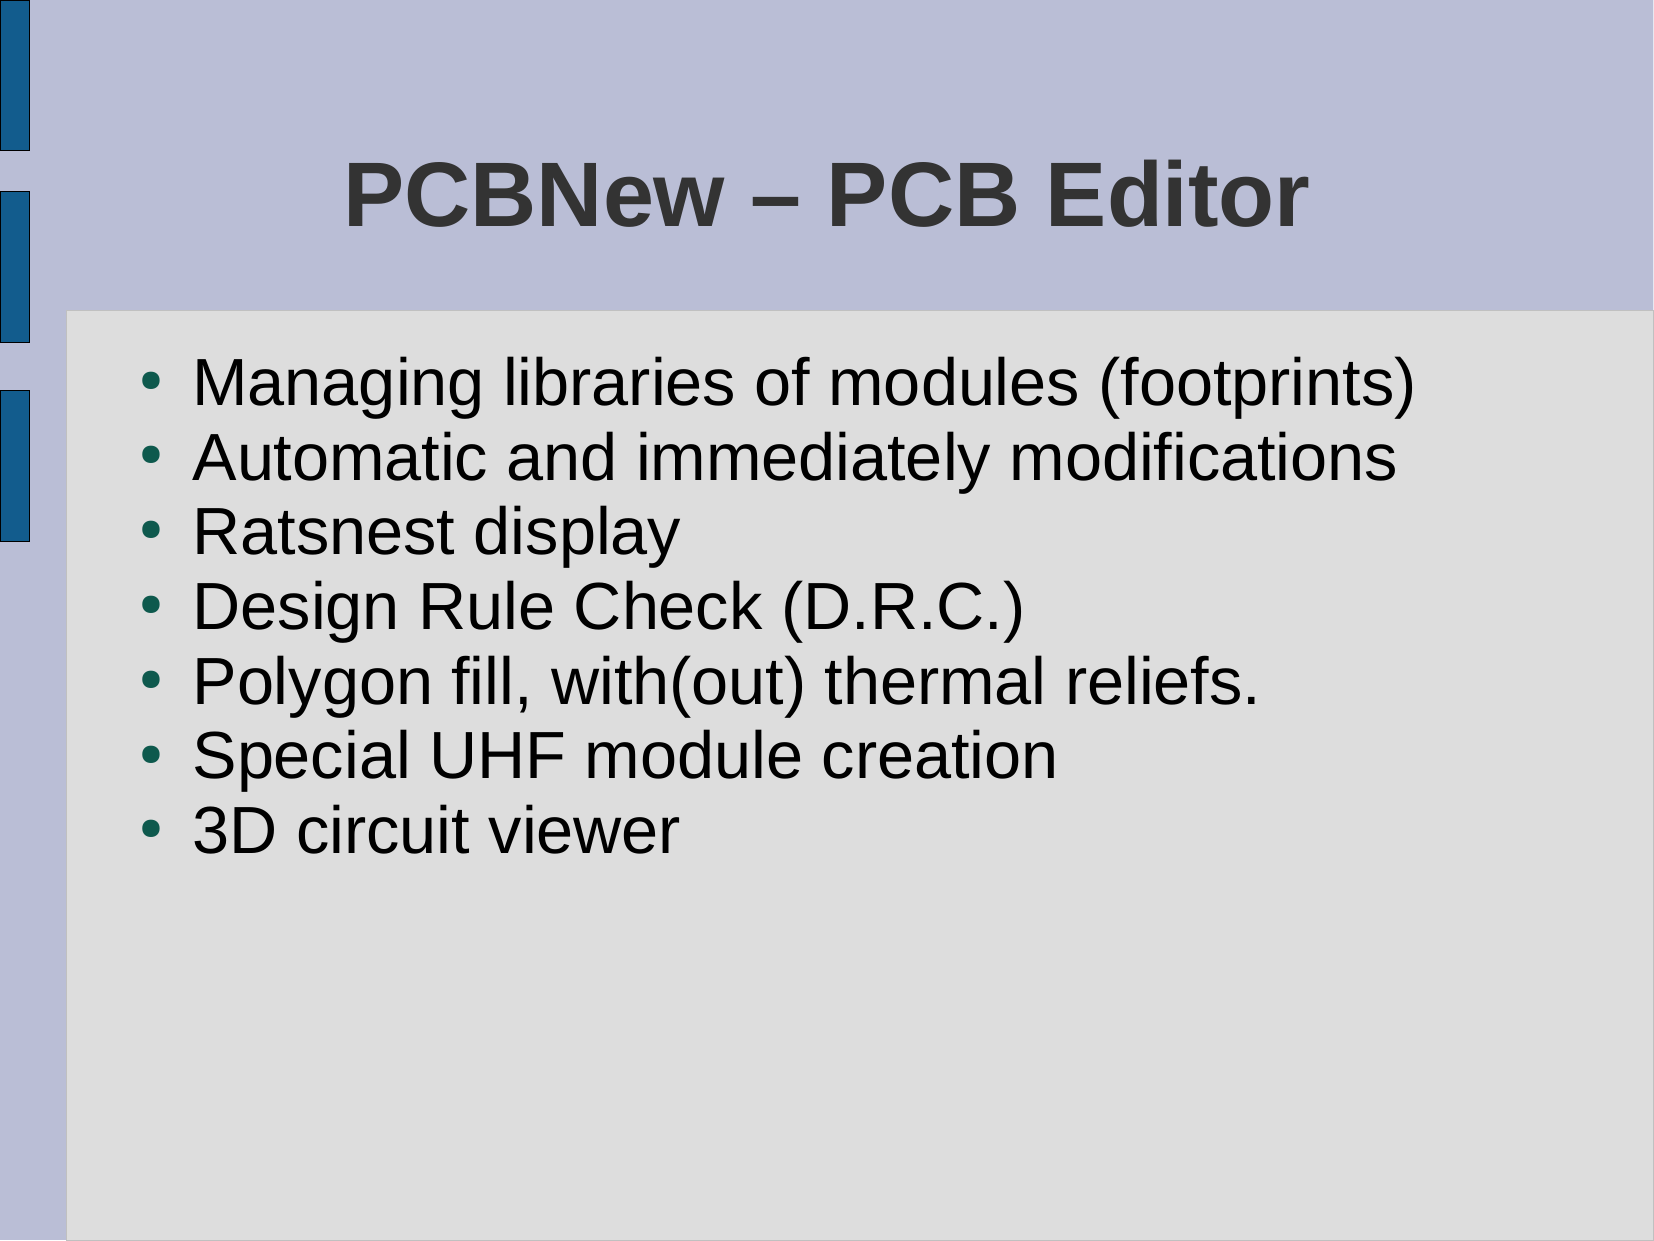

# PCBNew – PCB Editor
Managing libraries of modules (footprints)
Automatic and immediately modifications
Ratsnest display
Design Rule Check (D.R.C.)
Polygon fill, with(out) thermal reliefs.
Special UHF module creation
3D circuit viewer